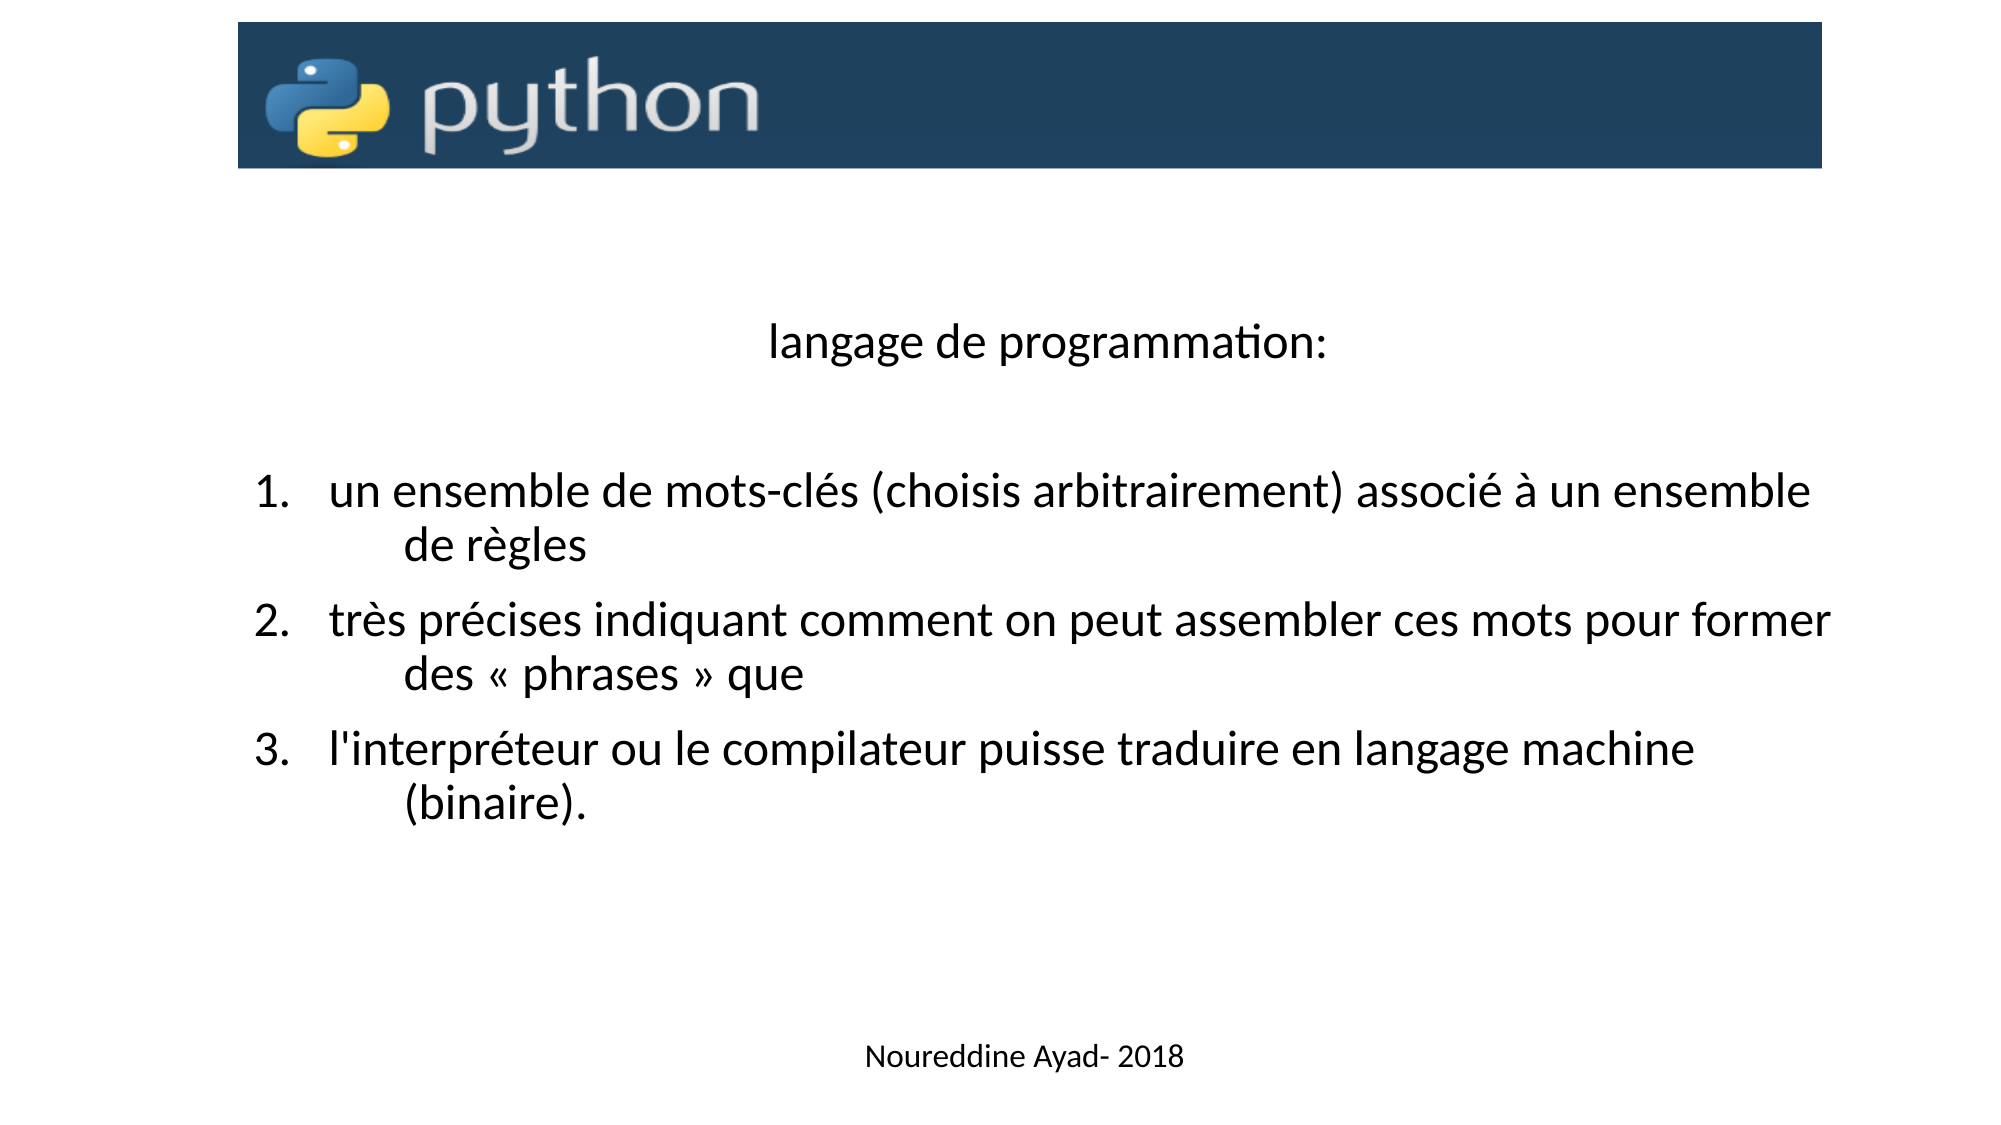

langage de programmation:
un ensemble de mots-clés (choisis arbitrairement) associé à un ensemble de règles
très précises indiquant comment on peut assembler ces mots pour former des « phrases » que
l'interpréteur ou le compilateur puisse traduire en langage machine (binaire).
# Noureddine Ayad- 2018